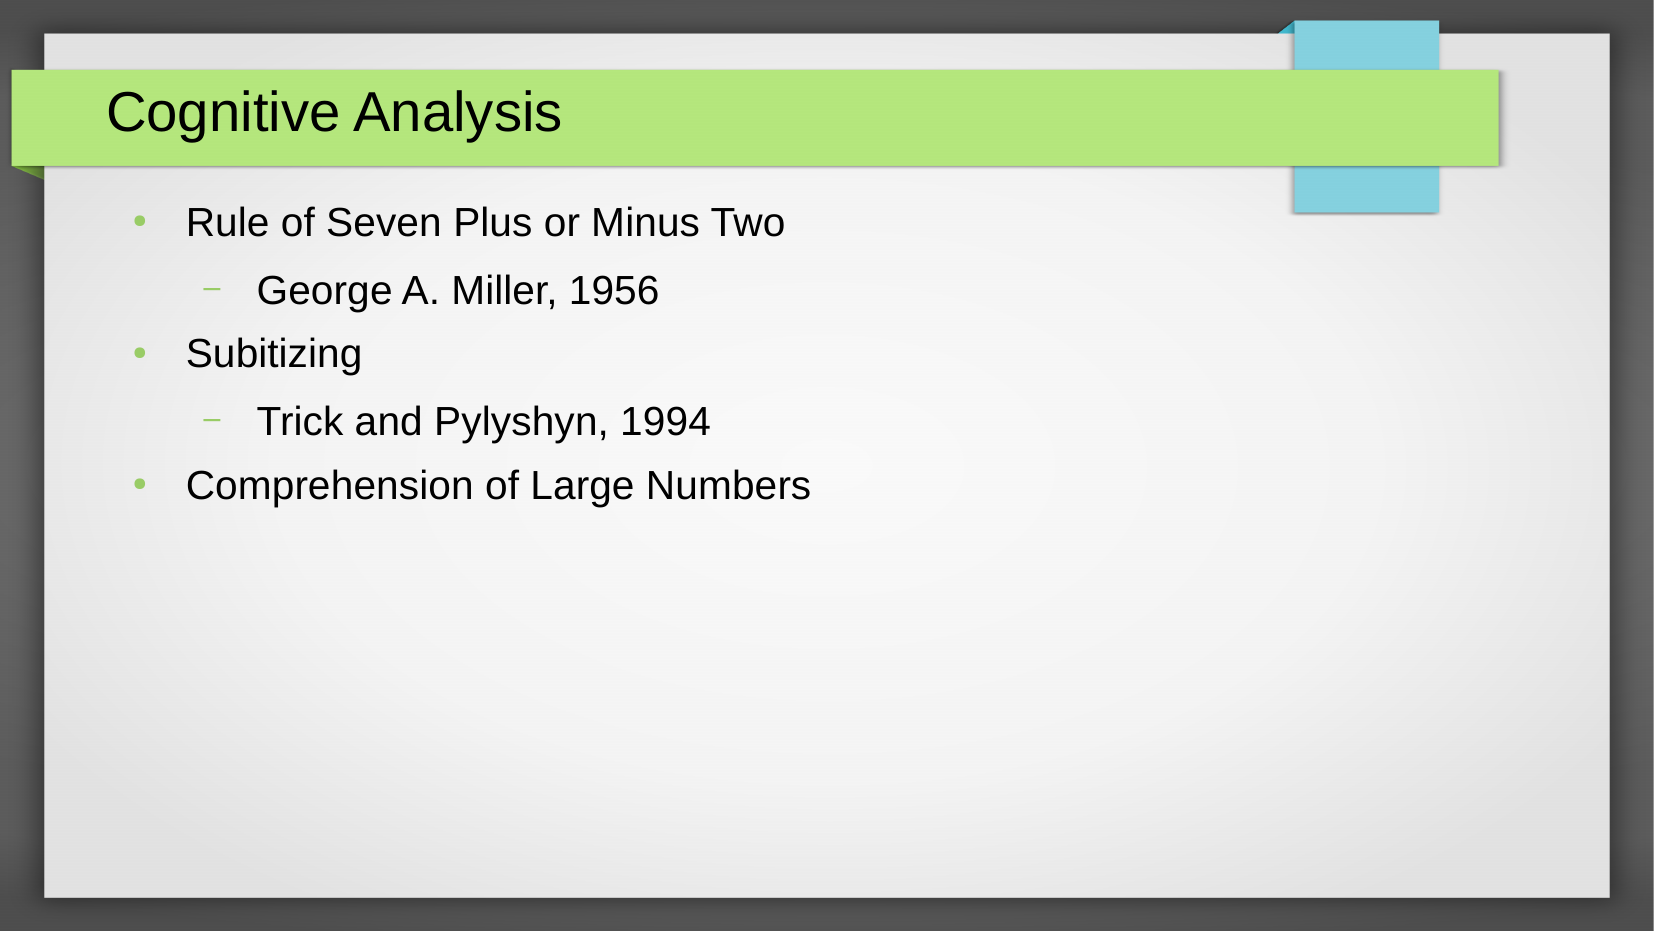

# Cognitive Analysis
Rule of Seven Plus or Minus Two
George A. Miller, 1956
Subitizing
Trick and Pylyshyn, 1994
Comprehension of Large Numbers